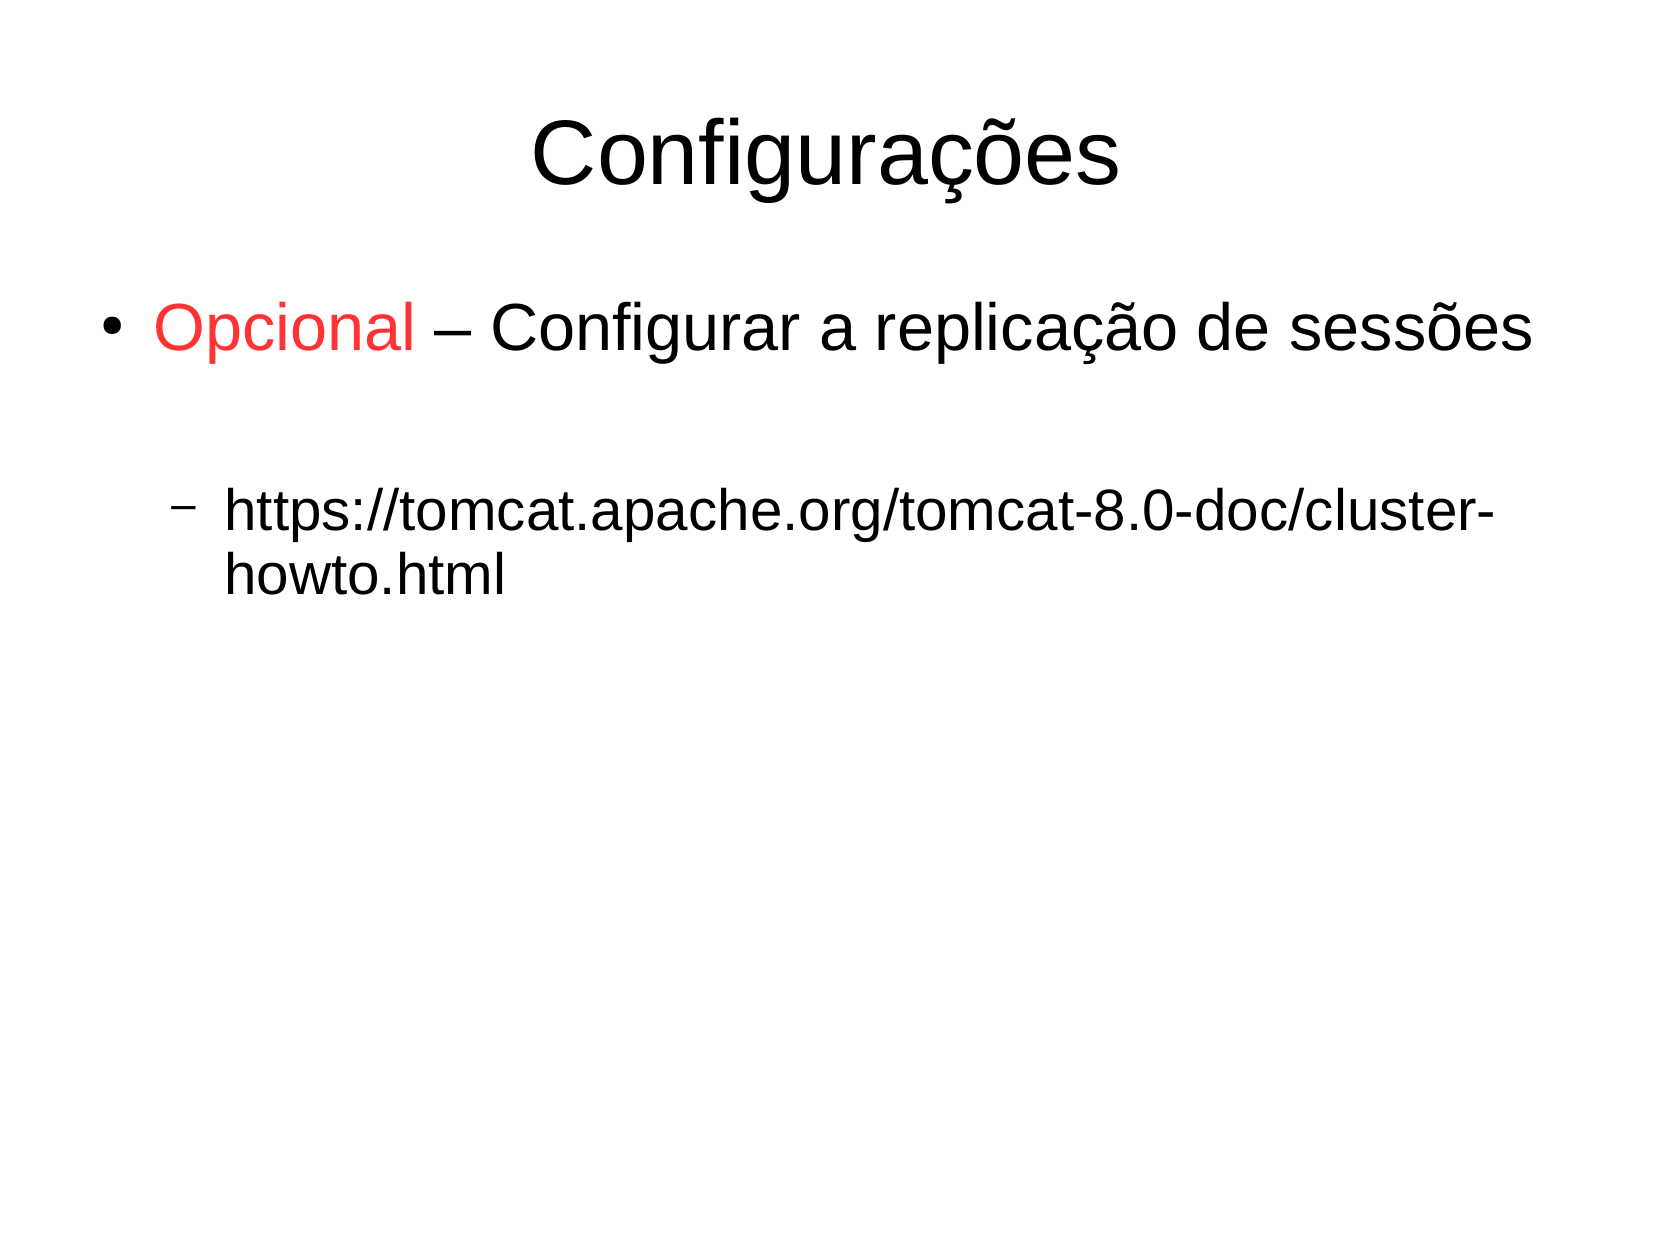

# Configurações
Opcional – Configurar a replicação de sessões
https://tomcat.apache.org/tomcat-8.0-doc/cluster-howto.html